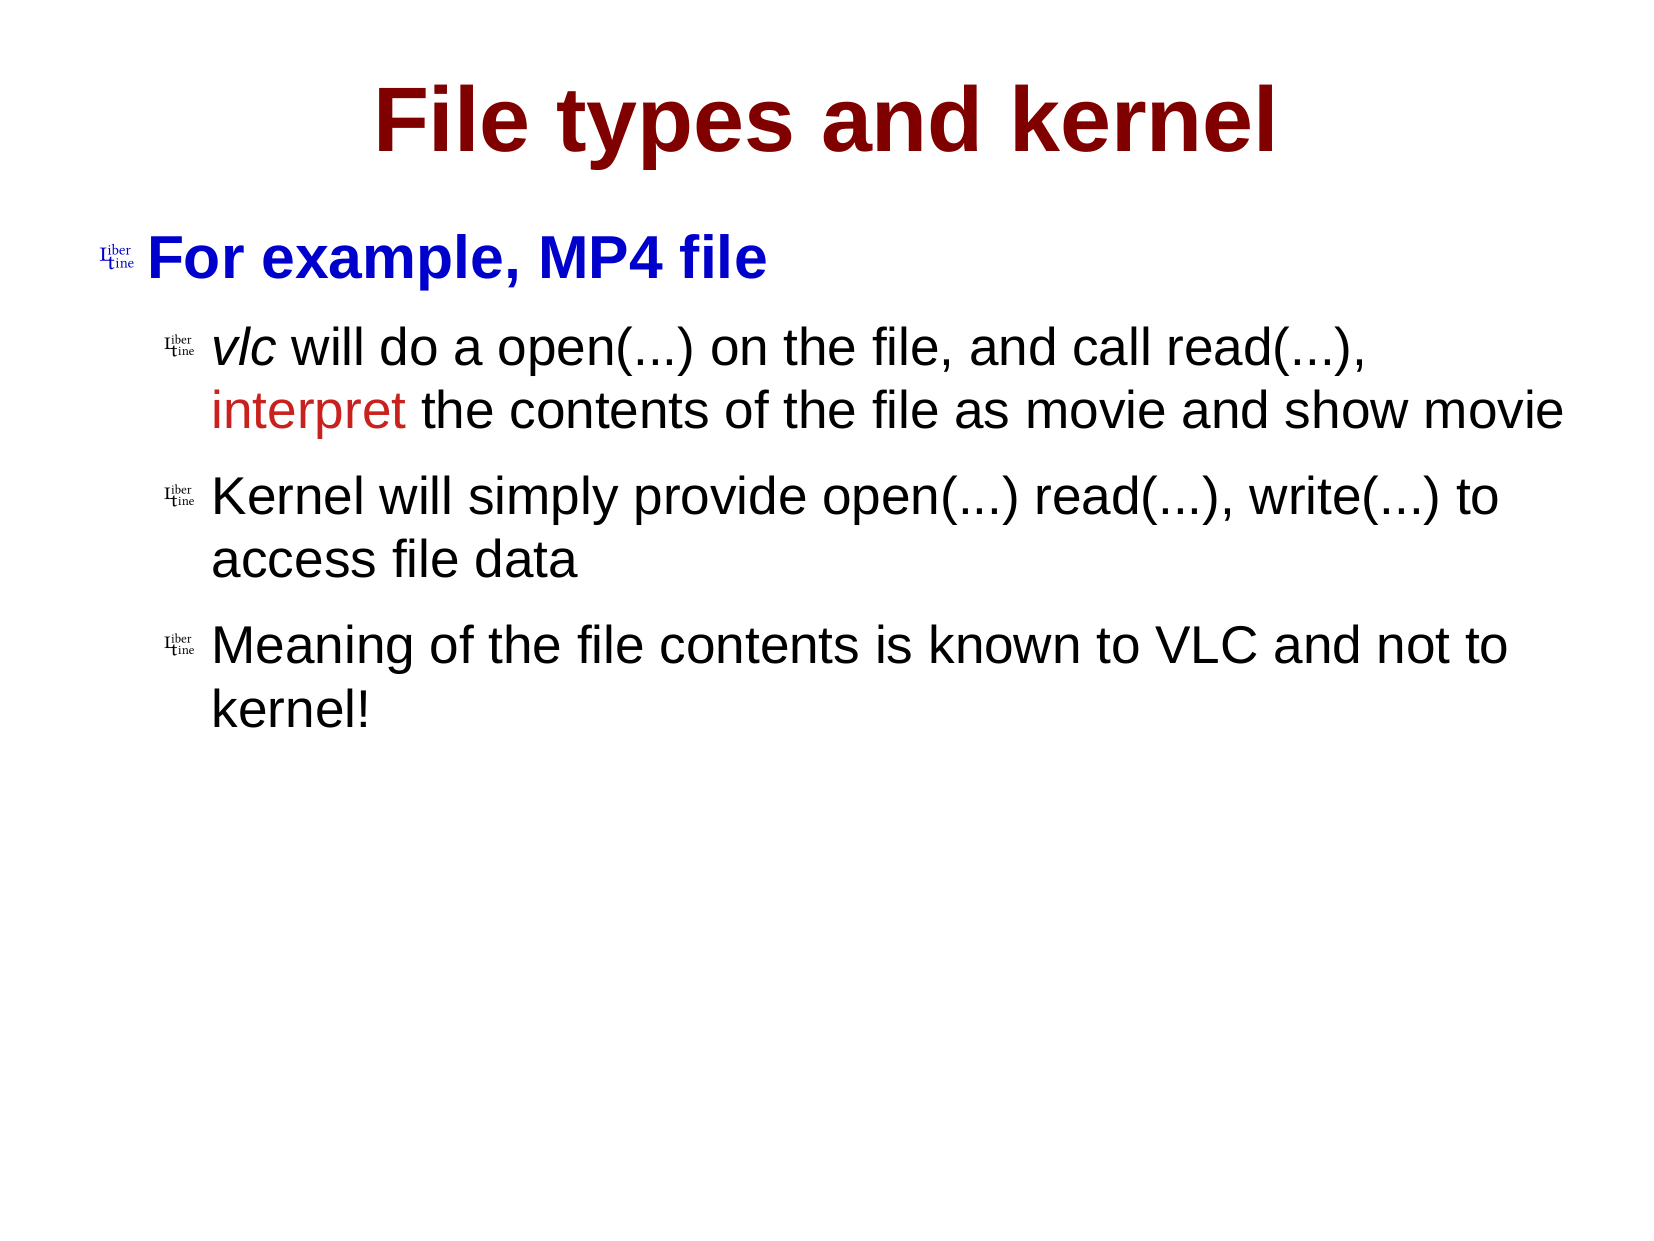

# File types and kernel
For example, MP4 file
vlc will do a open(...) on the file, and call read(...), interpret the contents of the file as movie and show movie
Kernel will simply provide open(...) read(...), write(...) to access file data
Meaning of the file contents is known to VLC and not to kernel!